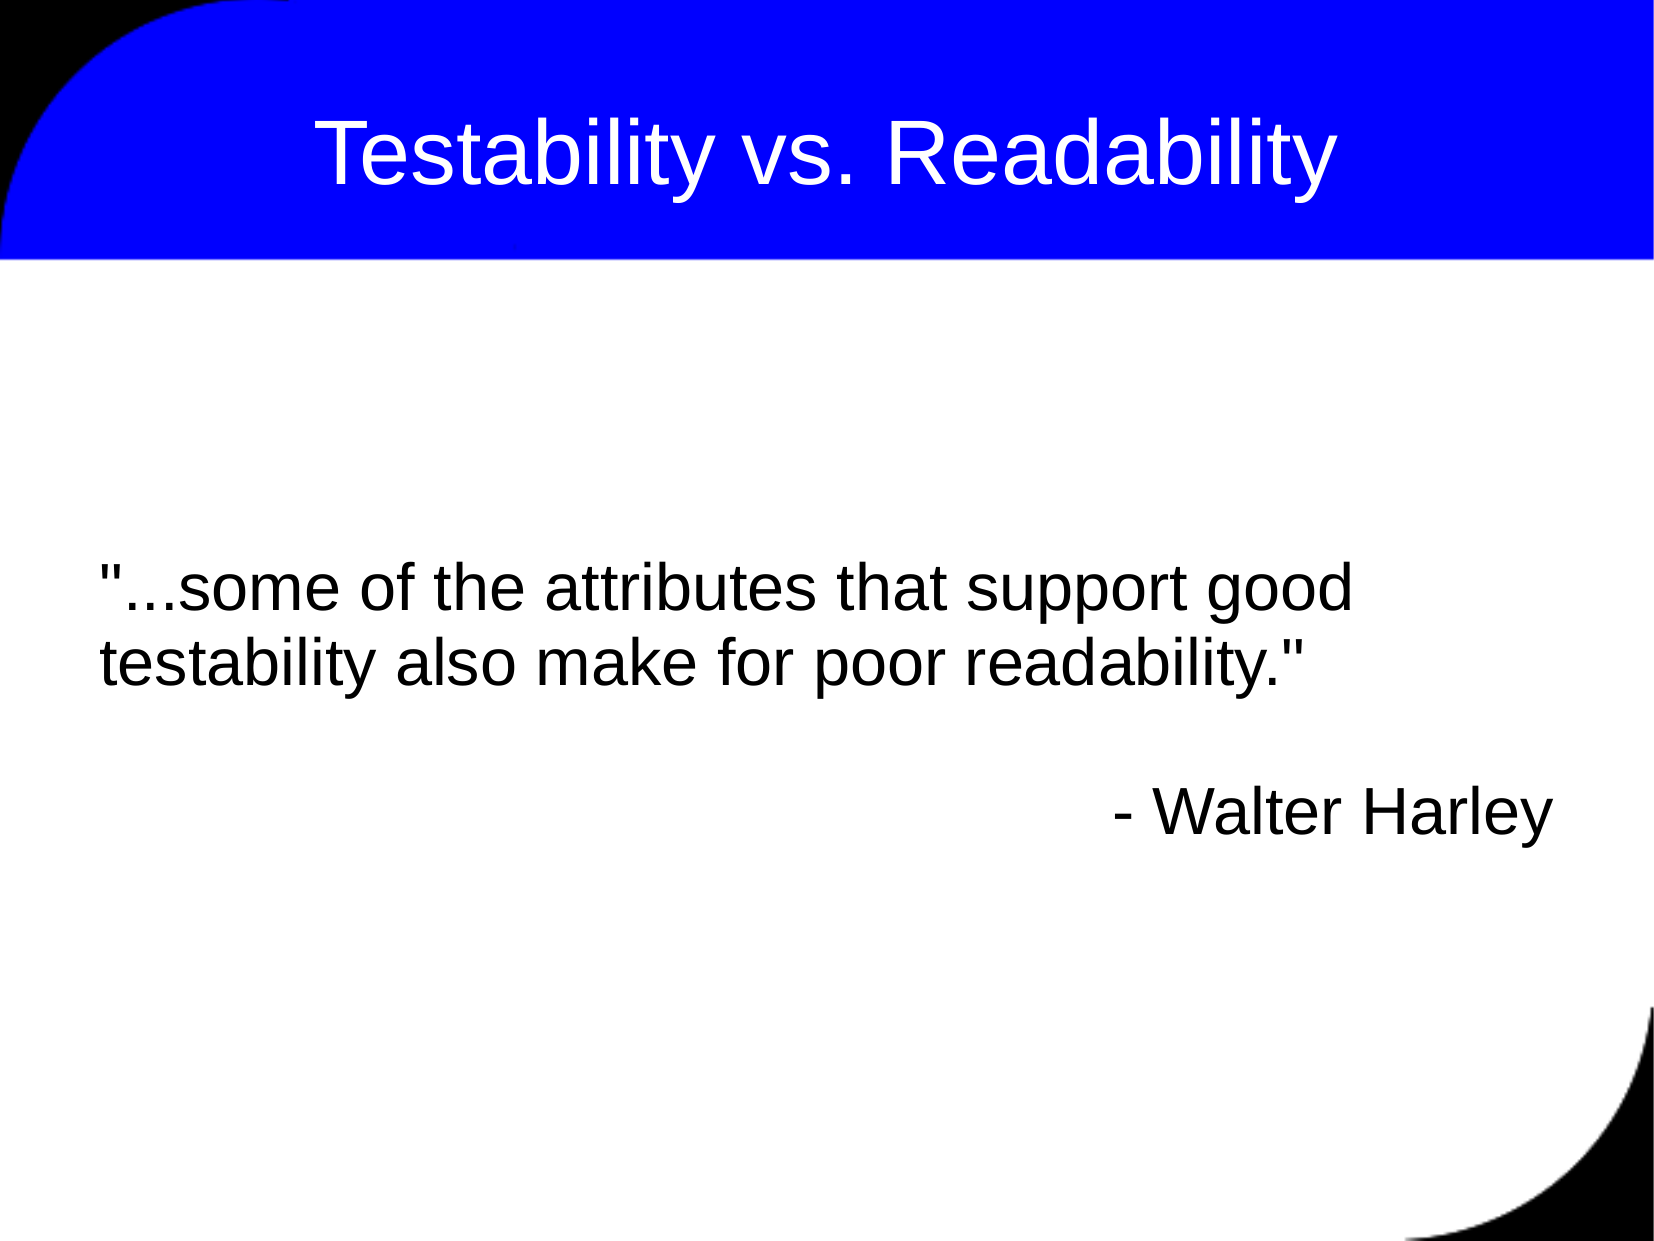

# Testability vs. Readability
"...some of the attributes that support good testability also make for poor readability."
- Walter Harley